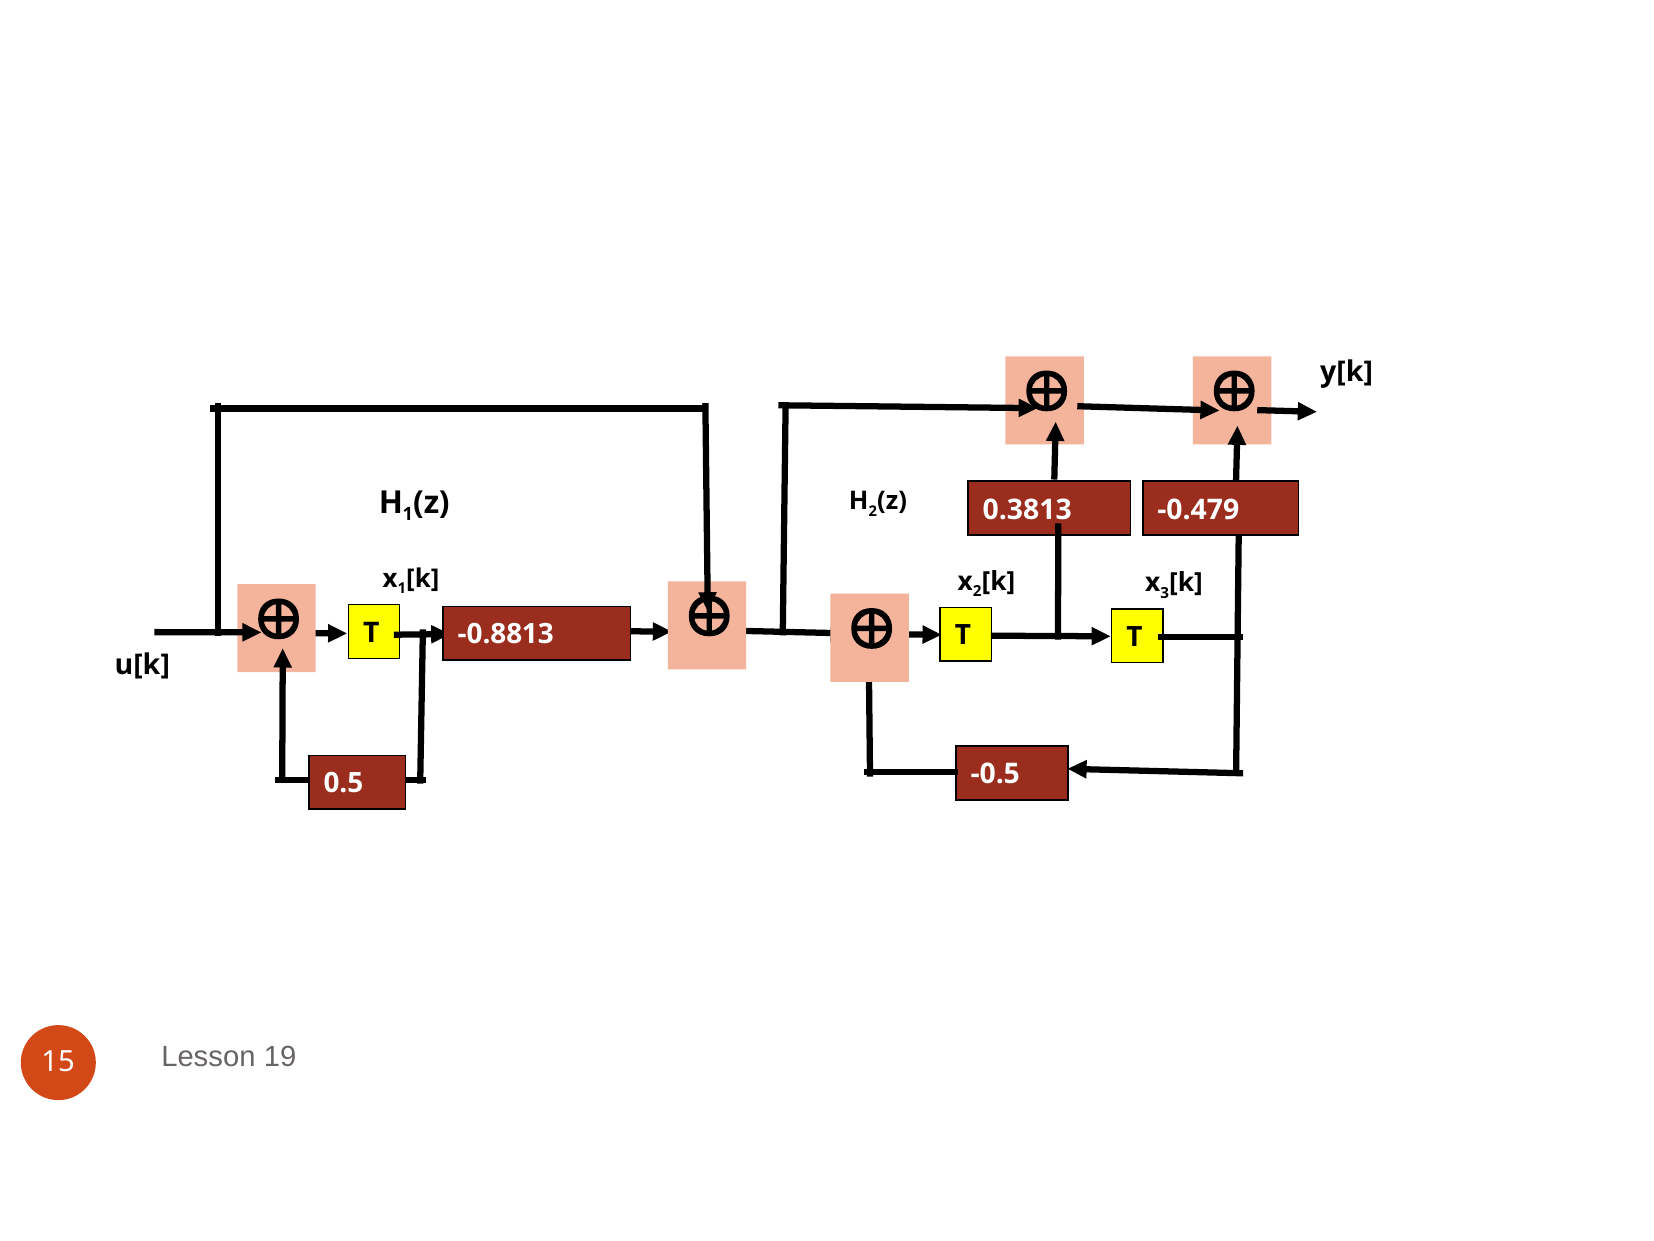

y[k]


H1(z)
H2(z)
0.3813
-0.479
x1[k]
x2[k]
x3[k]



T
-0.8813
T
T
u[k]
-0.5
0.5
Lesson 19